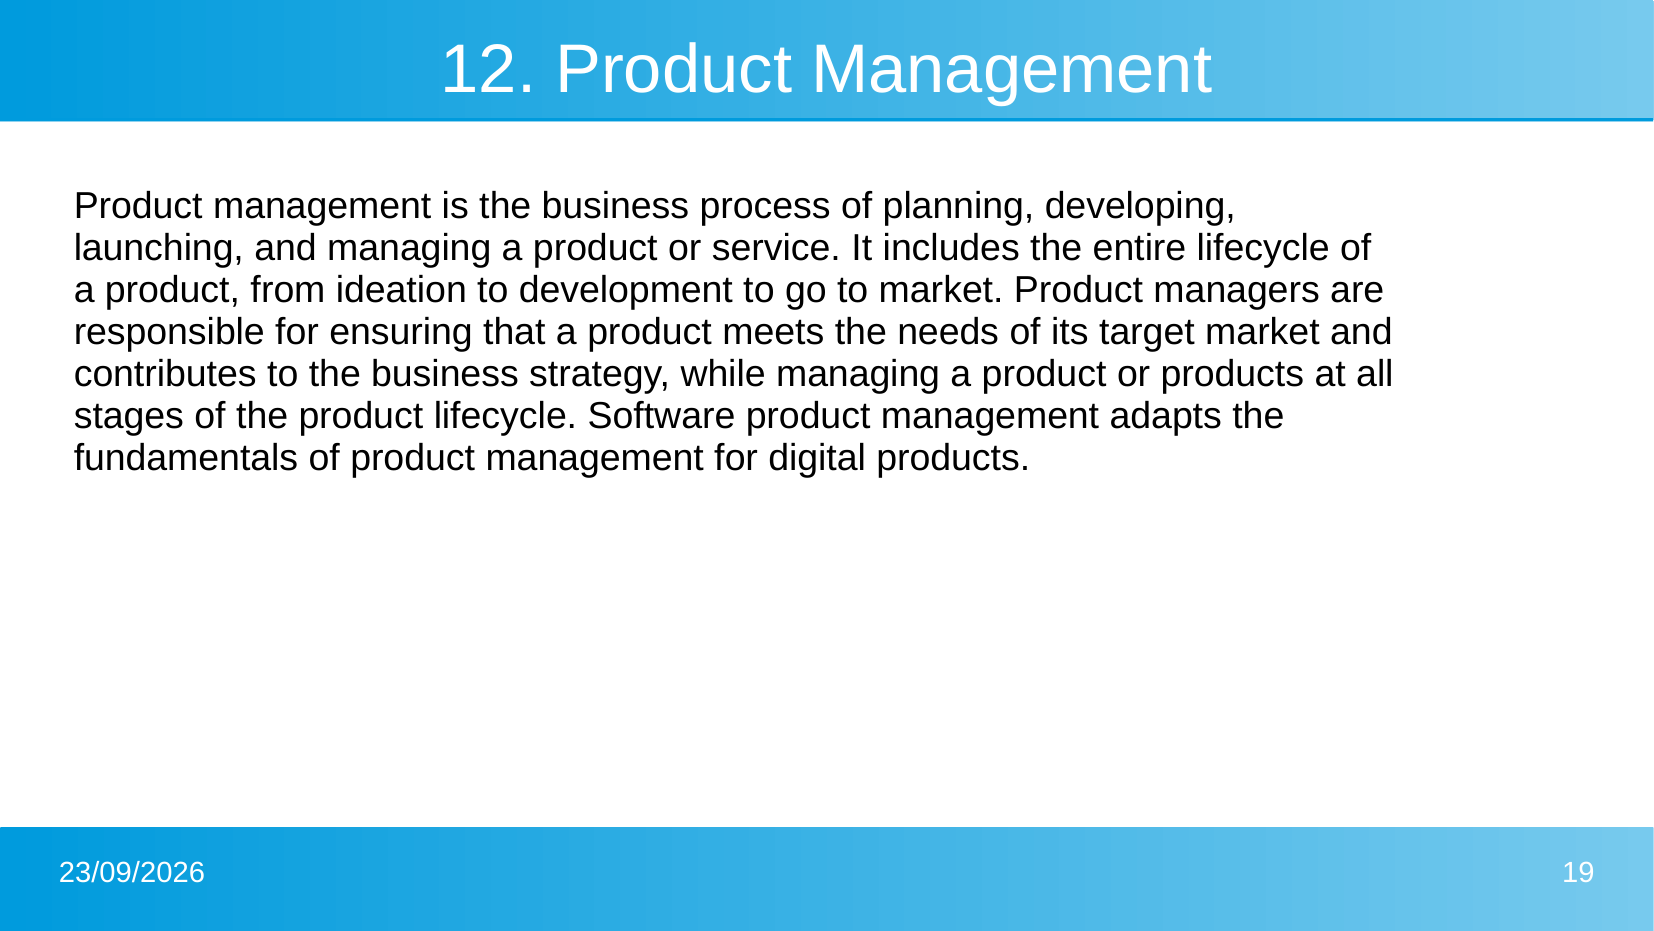

# 12. Product Management
Product management is the business process of planning, developing, launching, and managing a product or service. It includes the entire lifecycle of a product, from ideation to development to go to market. Product managers are responsible for ensuring that a product meets the needs of its target market and contributes to the business strategy, while managing a product or products at all stages of the product lifecycle. Software product management adapts the fundamentals of product management for digital products.
19